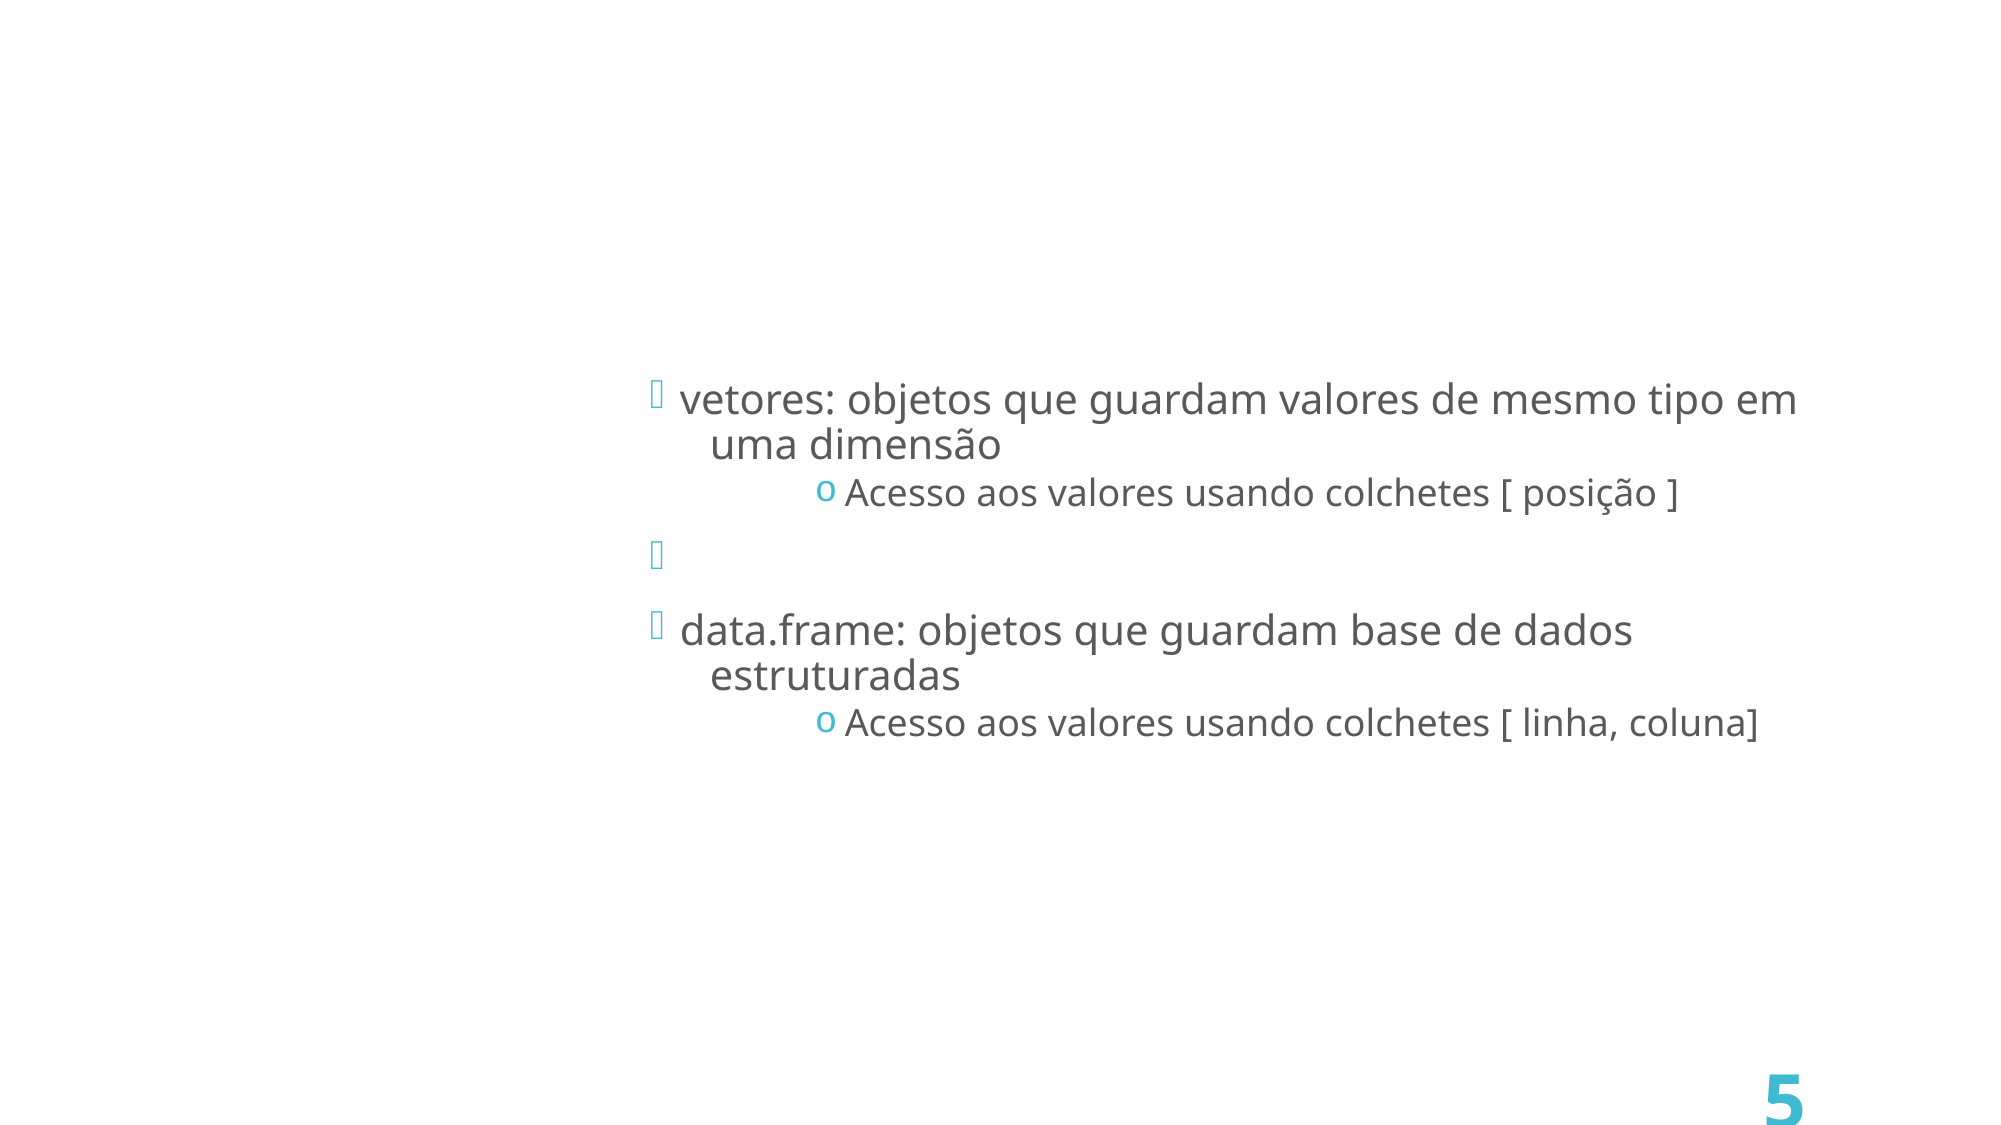

vetores: objetos que guardam valores de mesmo tipo em uma dimensão
Acesso aos valores usando colchetes [ posição ]
data.frame: objetos que guardam base de dados estruturadas
Acesso aos valores usando colchetes [ linha, coluna]
# Manuseio de objetos
5